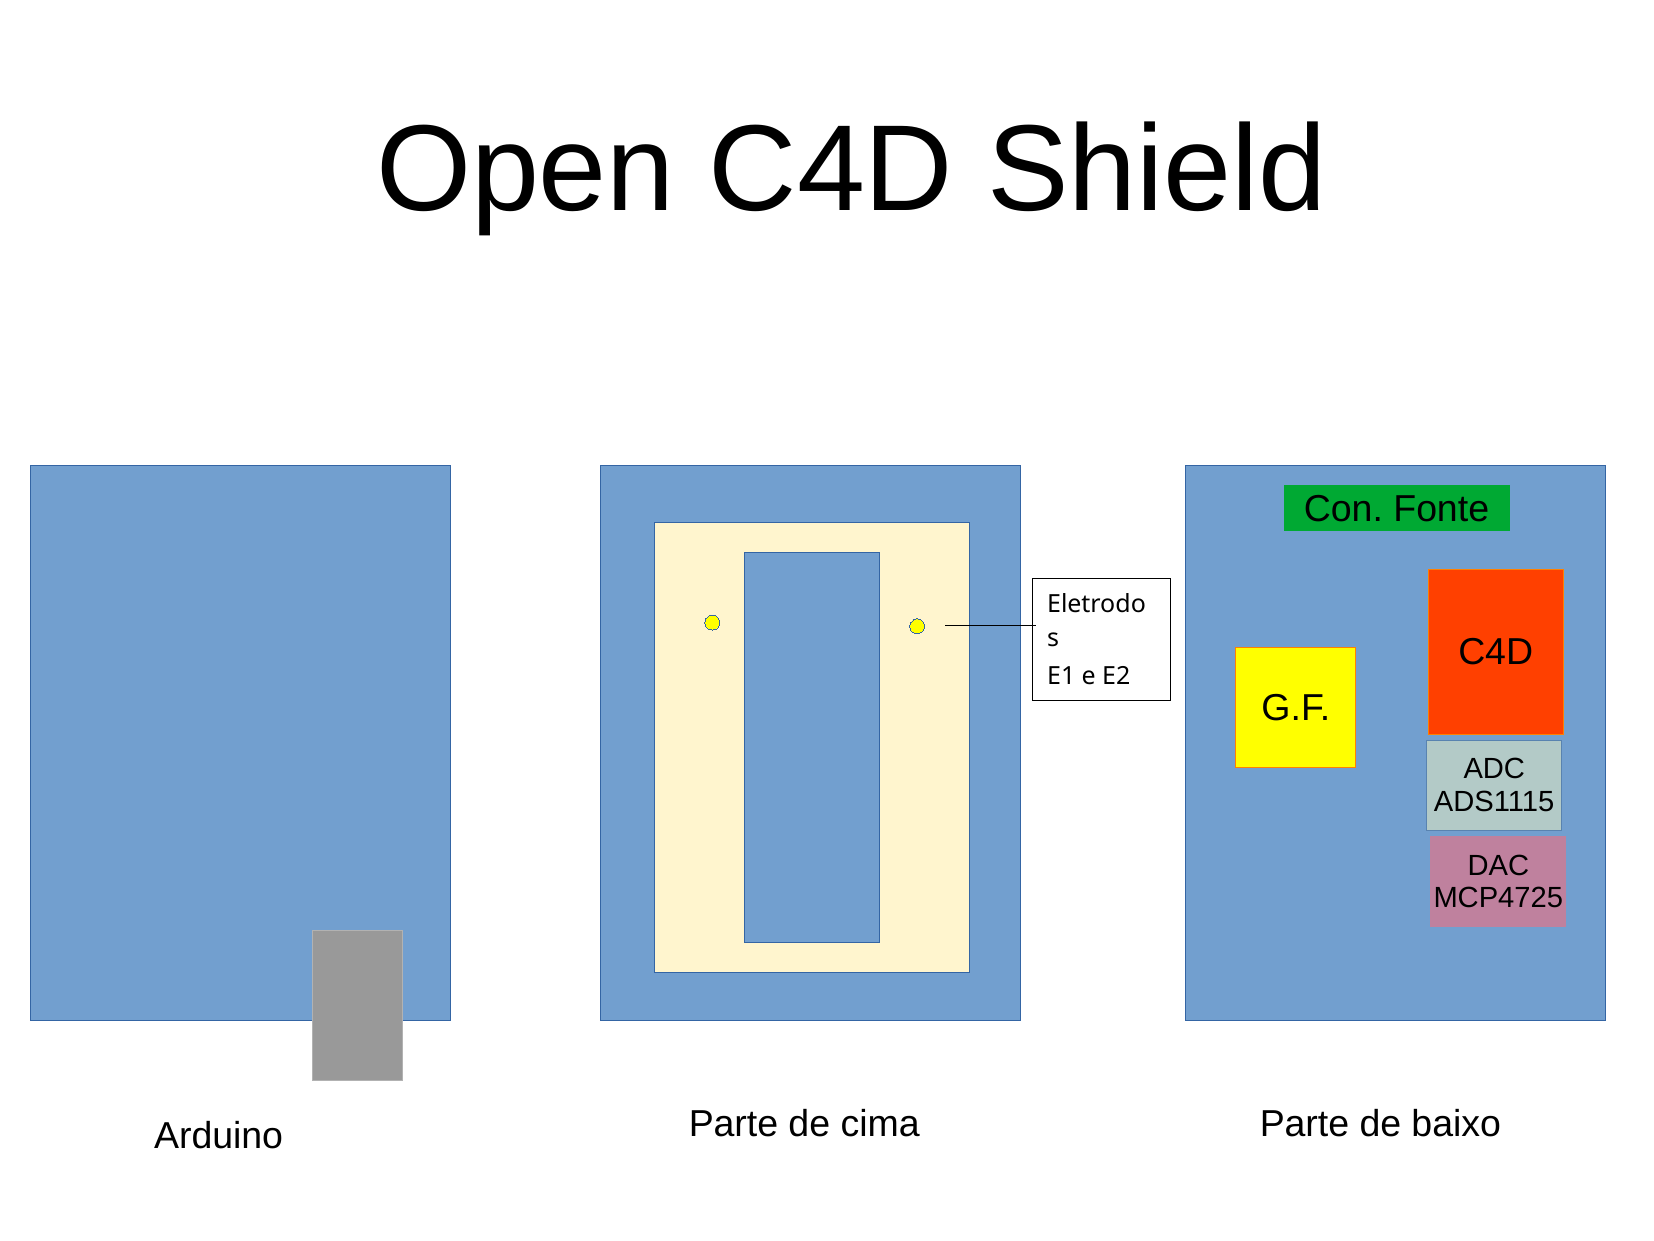

# Open C4D Shield
Con. Fonte
C4D
Eletrodos
E1 e E2
G.F.
ADC
ADS1115
DAC
MCP4725
Parte de cima
Parte de baixo
Arduino